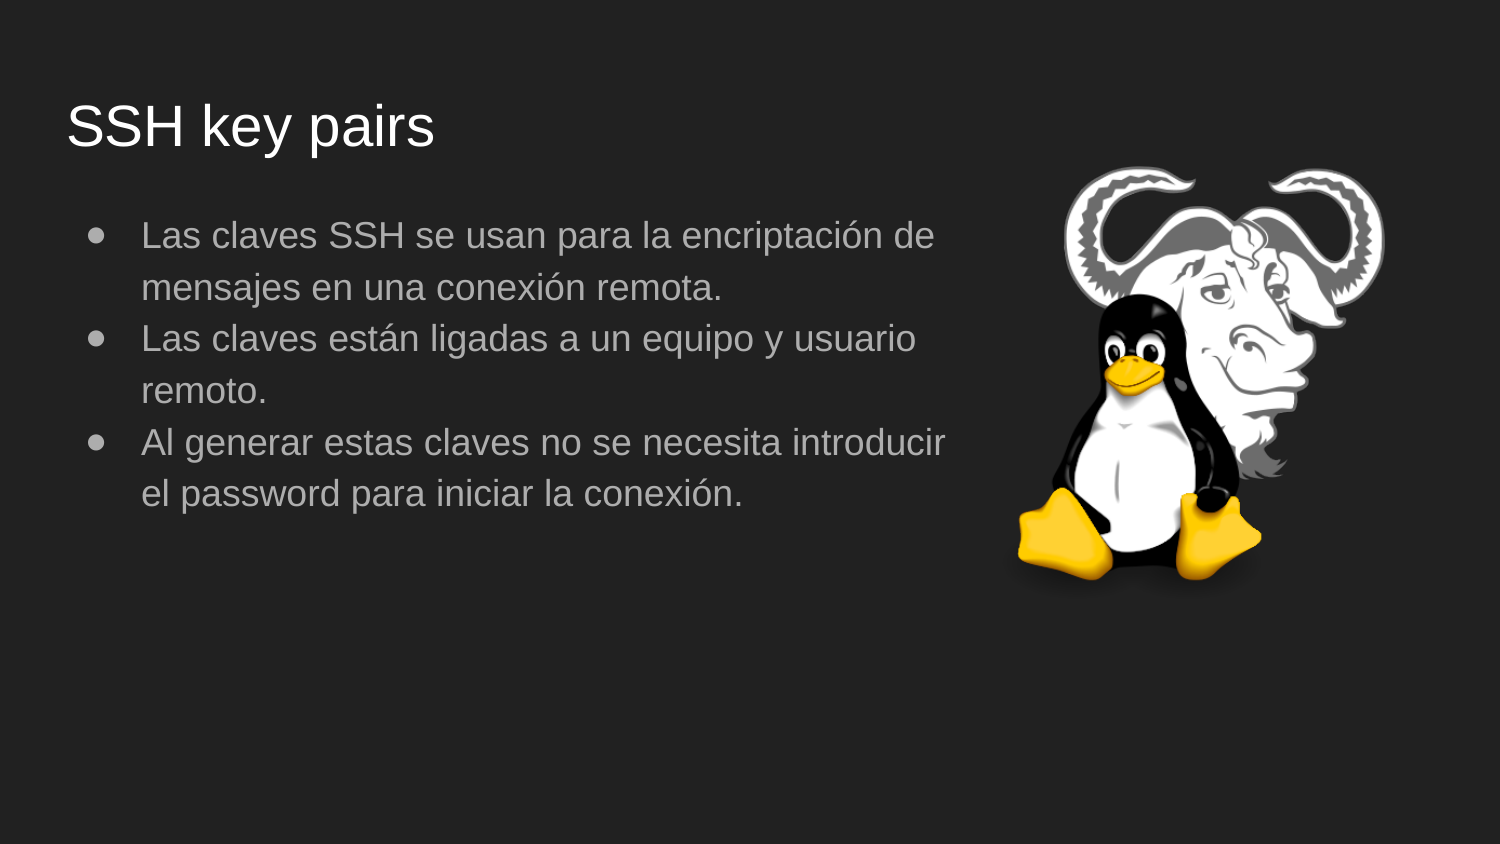

# SSH key pairs
Las claves SSH se usan para la encriptación de mensajes en una conexión remota.
Las claves están ligadas a un equipo y usuario remoto.
Al generar estas claves no se necesita introducir el password para iniciar la conexión.